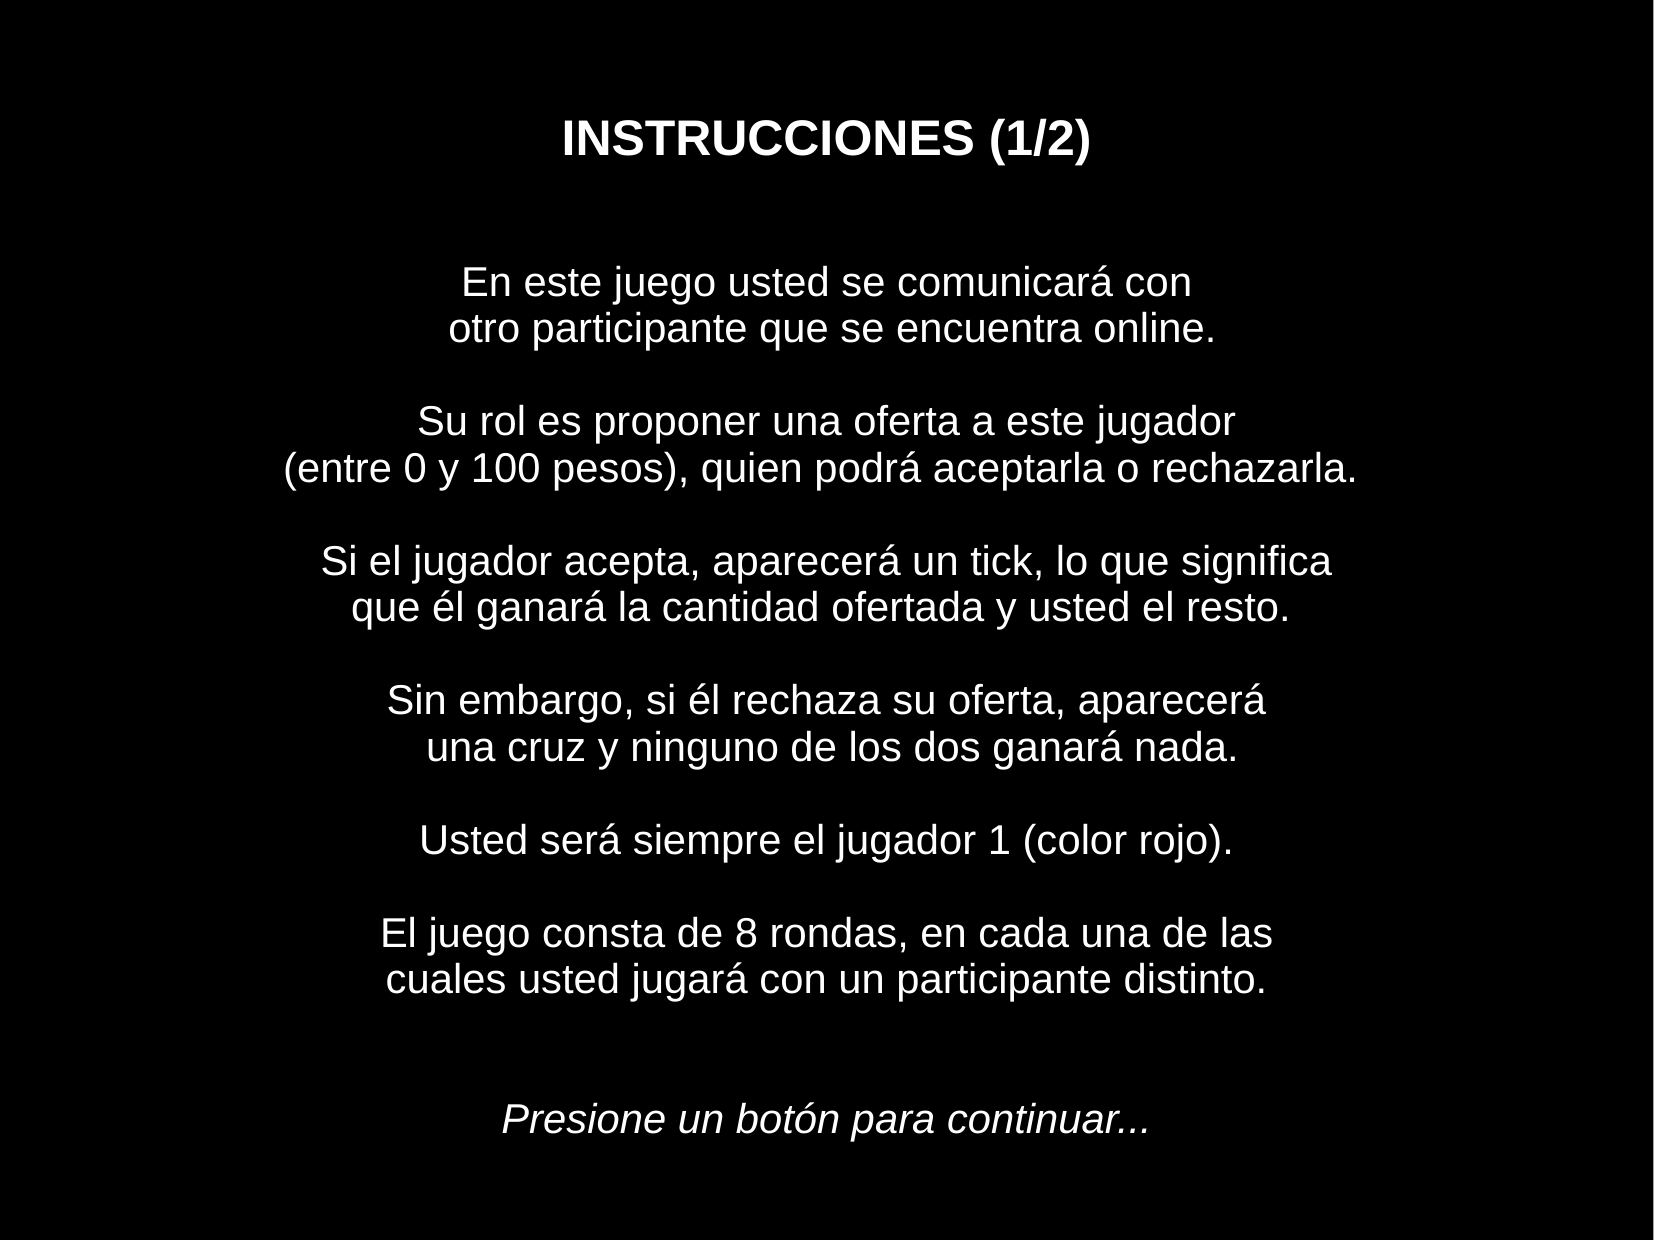

# INSTRUCCIONES (1/2)
En este juego usted se comunicará con
 otro participante que se encuentra online.
Su rol es proponer una oferta a este jugador
(entre 0 y 100 pesos), quien podrá aceptarla o rechazarla.
Si el jugador acepta, aparecerá un tick, lo que significa
que él ganará la cantidad ofertada y usted el resto.
Sin embargo, si él rechaza su oferta, aparecerá
 una cruz y ninguno de los dos ganará nada.
Usted será siempre el jugador 1 (color rojo).
El juego consta de 8 rondas, en cada una de las
cuales usted jugará con un participante distinto.
Presione un botón para continuar...